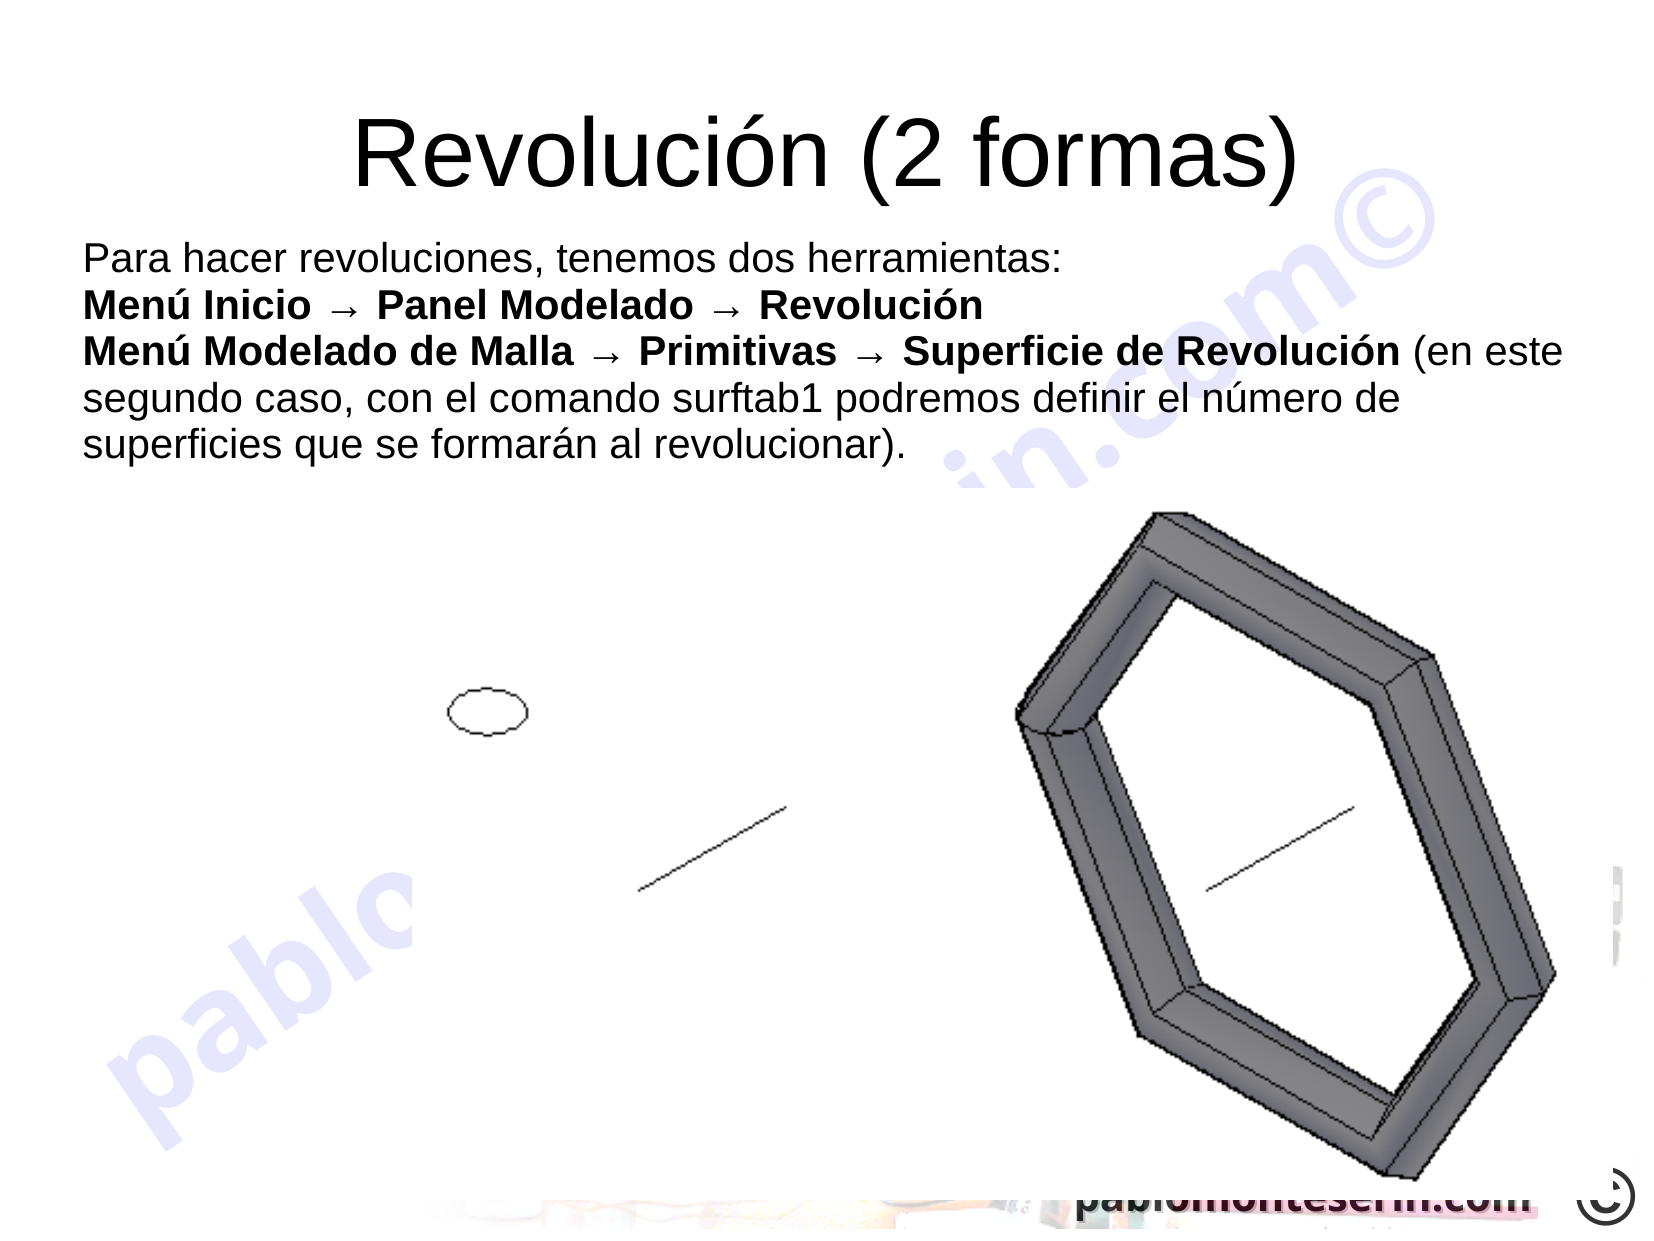

# Revolución (2 formas)
Para hacer revoluciones, tenemos dos herramientas:
Menú Inicio → Panel Modelado → Revolución
Menú Modelado de Malla → Primitivas → Superficie de Revolución (en este segundo caso, con el comando surftab1 podremos definir el número de superficies que se formarán al revolucionar).